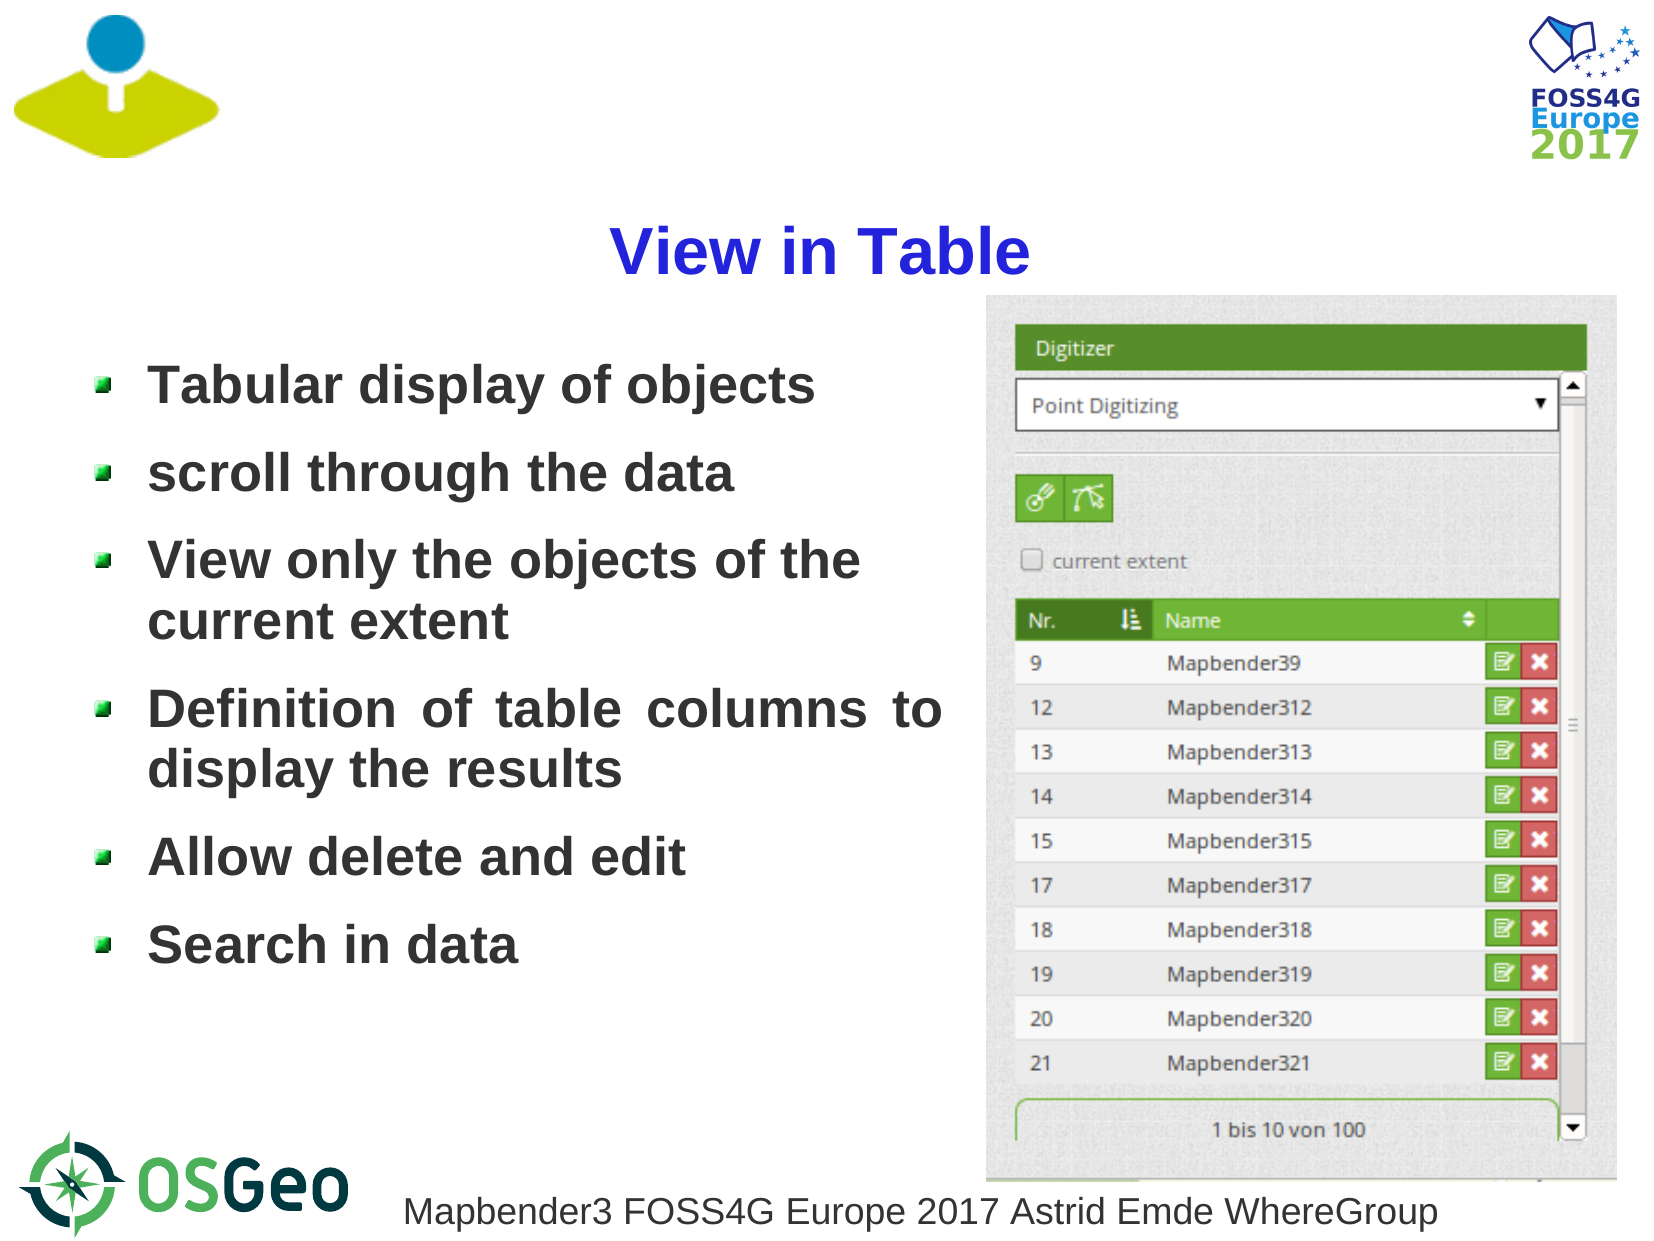

# View in Table
Tabular display of objects
scroll through the data
View only the objects of the current extent
Definition of table columns to display the results
Allow delete and edit
Search in data